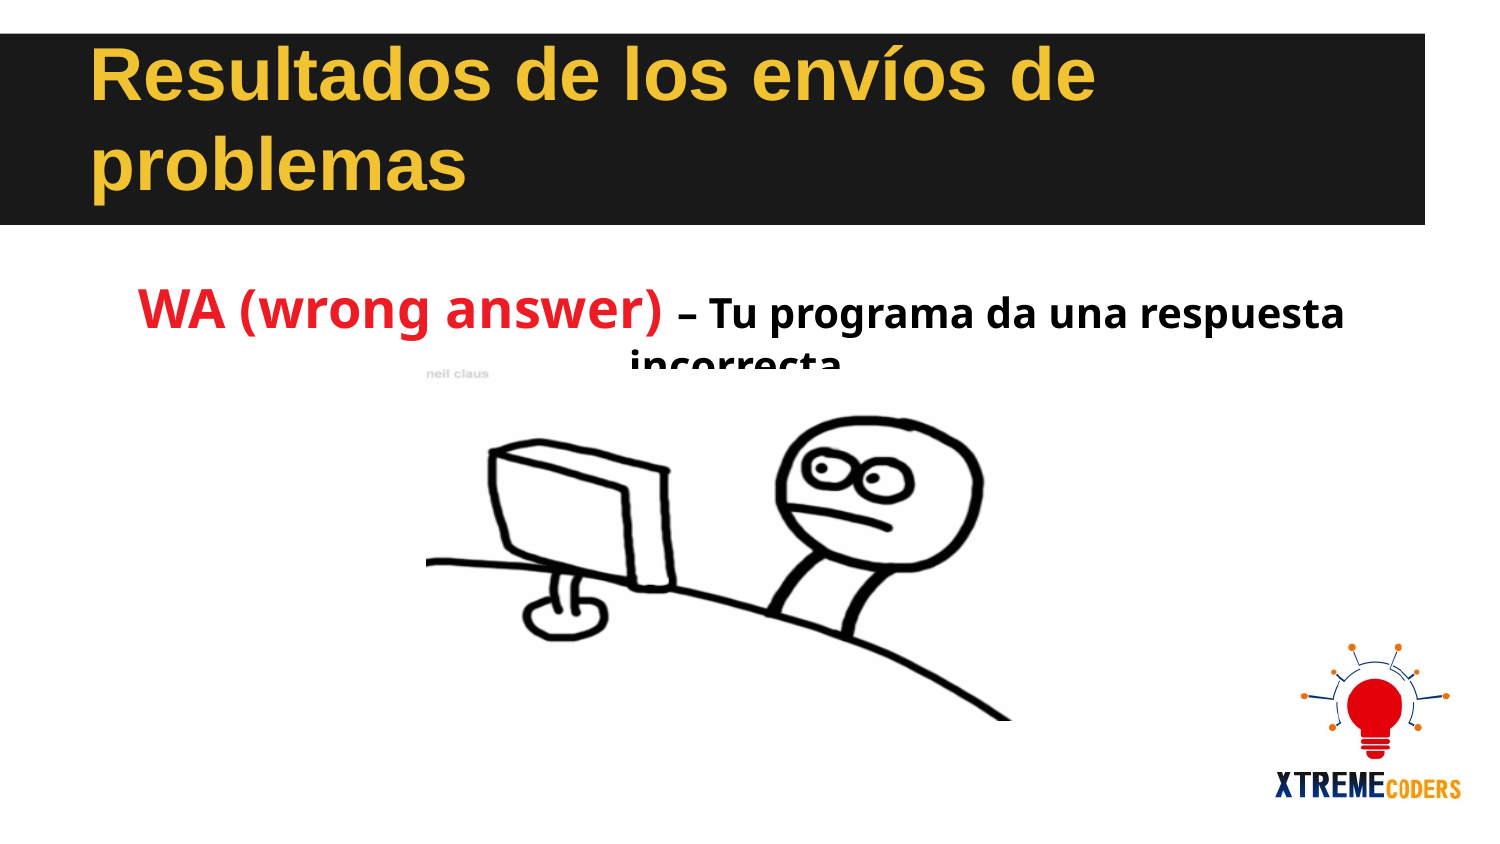

Resultados de los envíos de problemas
WA (wrong answer) – Tu programa da una respuesta incorrecta.